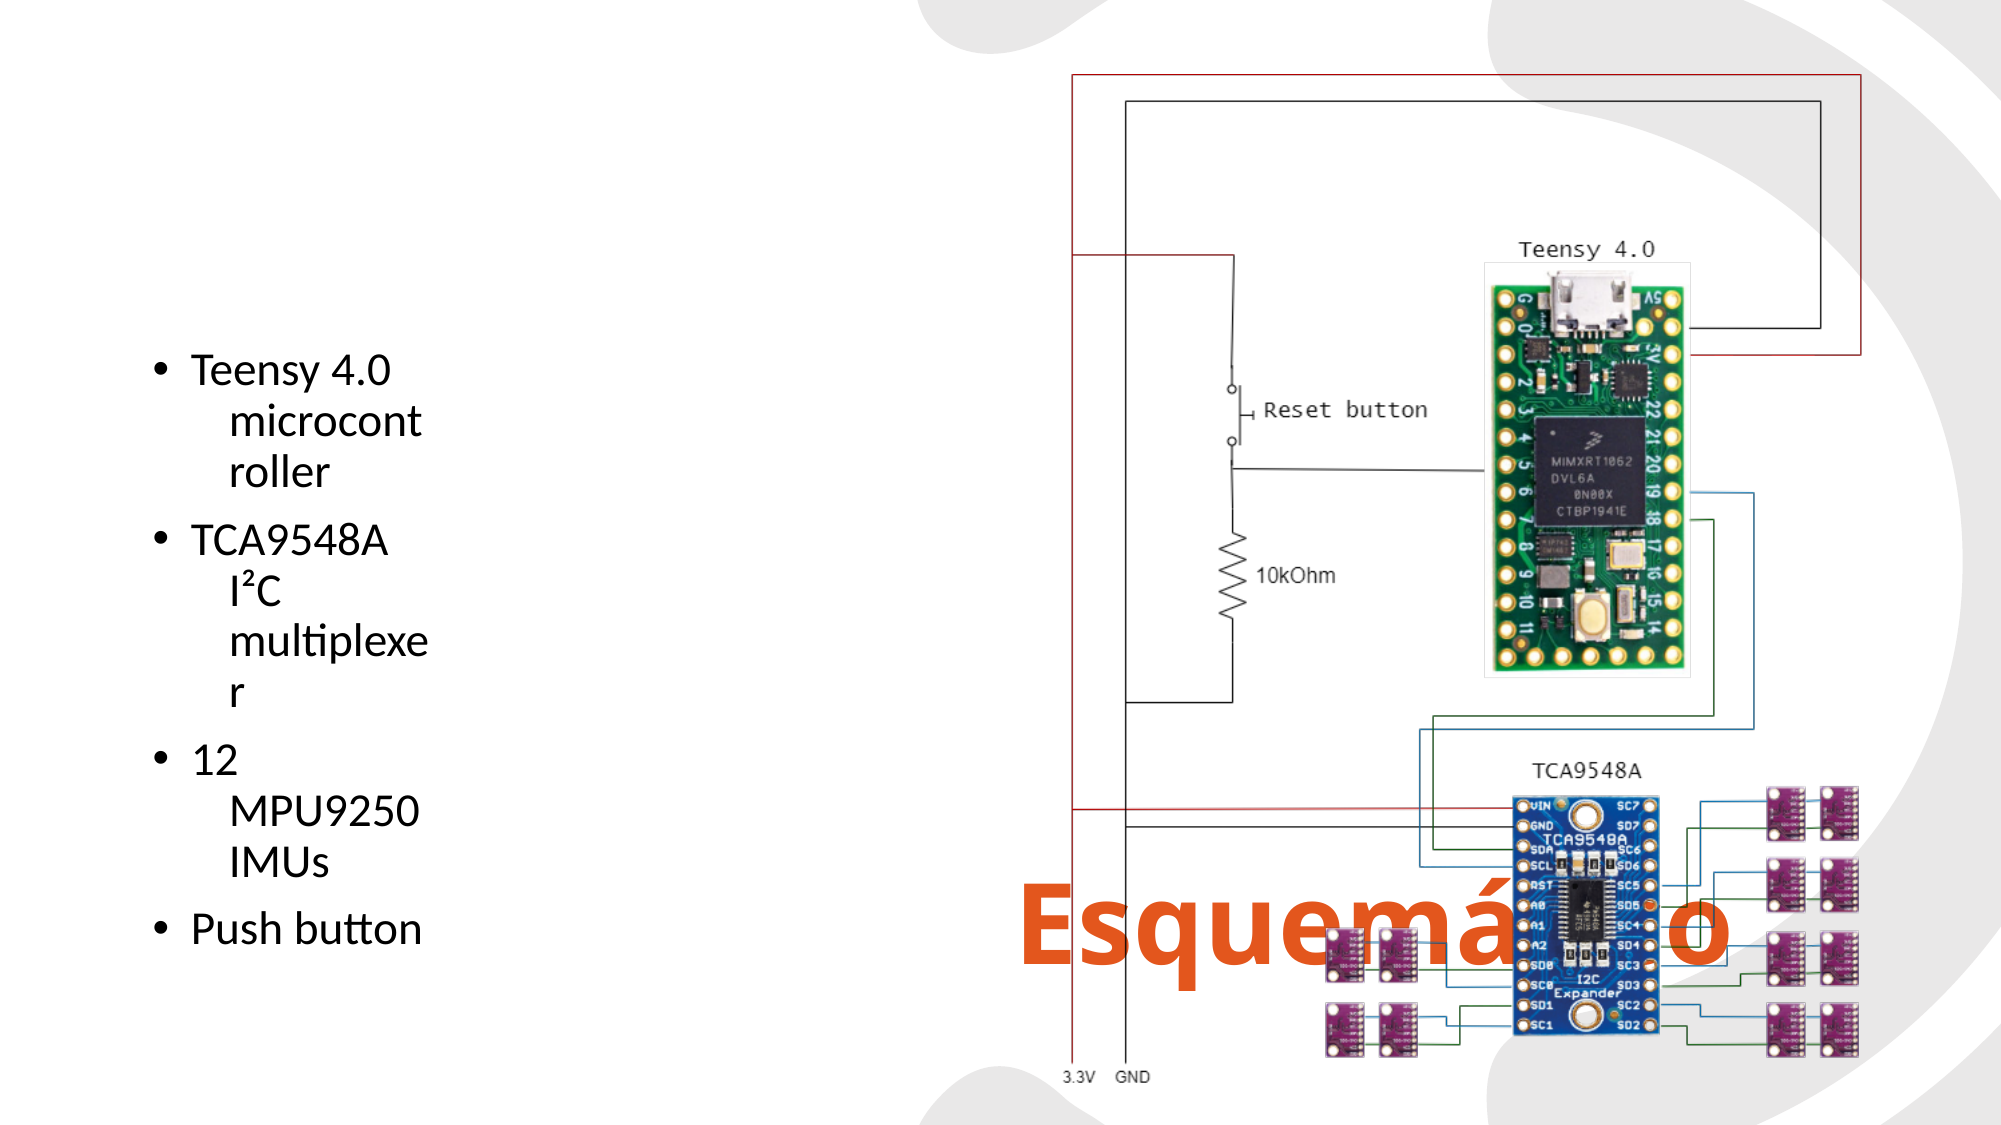

# Esquemático
Teensy 4.0 microcontroller
TCA9548A I²C multiplexer
12 MPU9250 IMUs
Push button